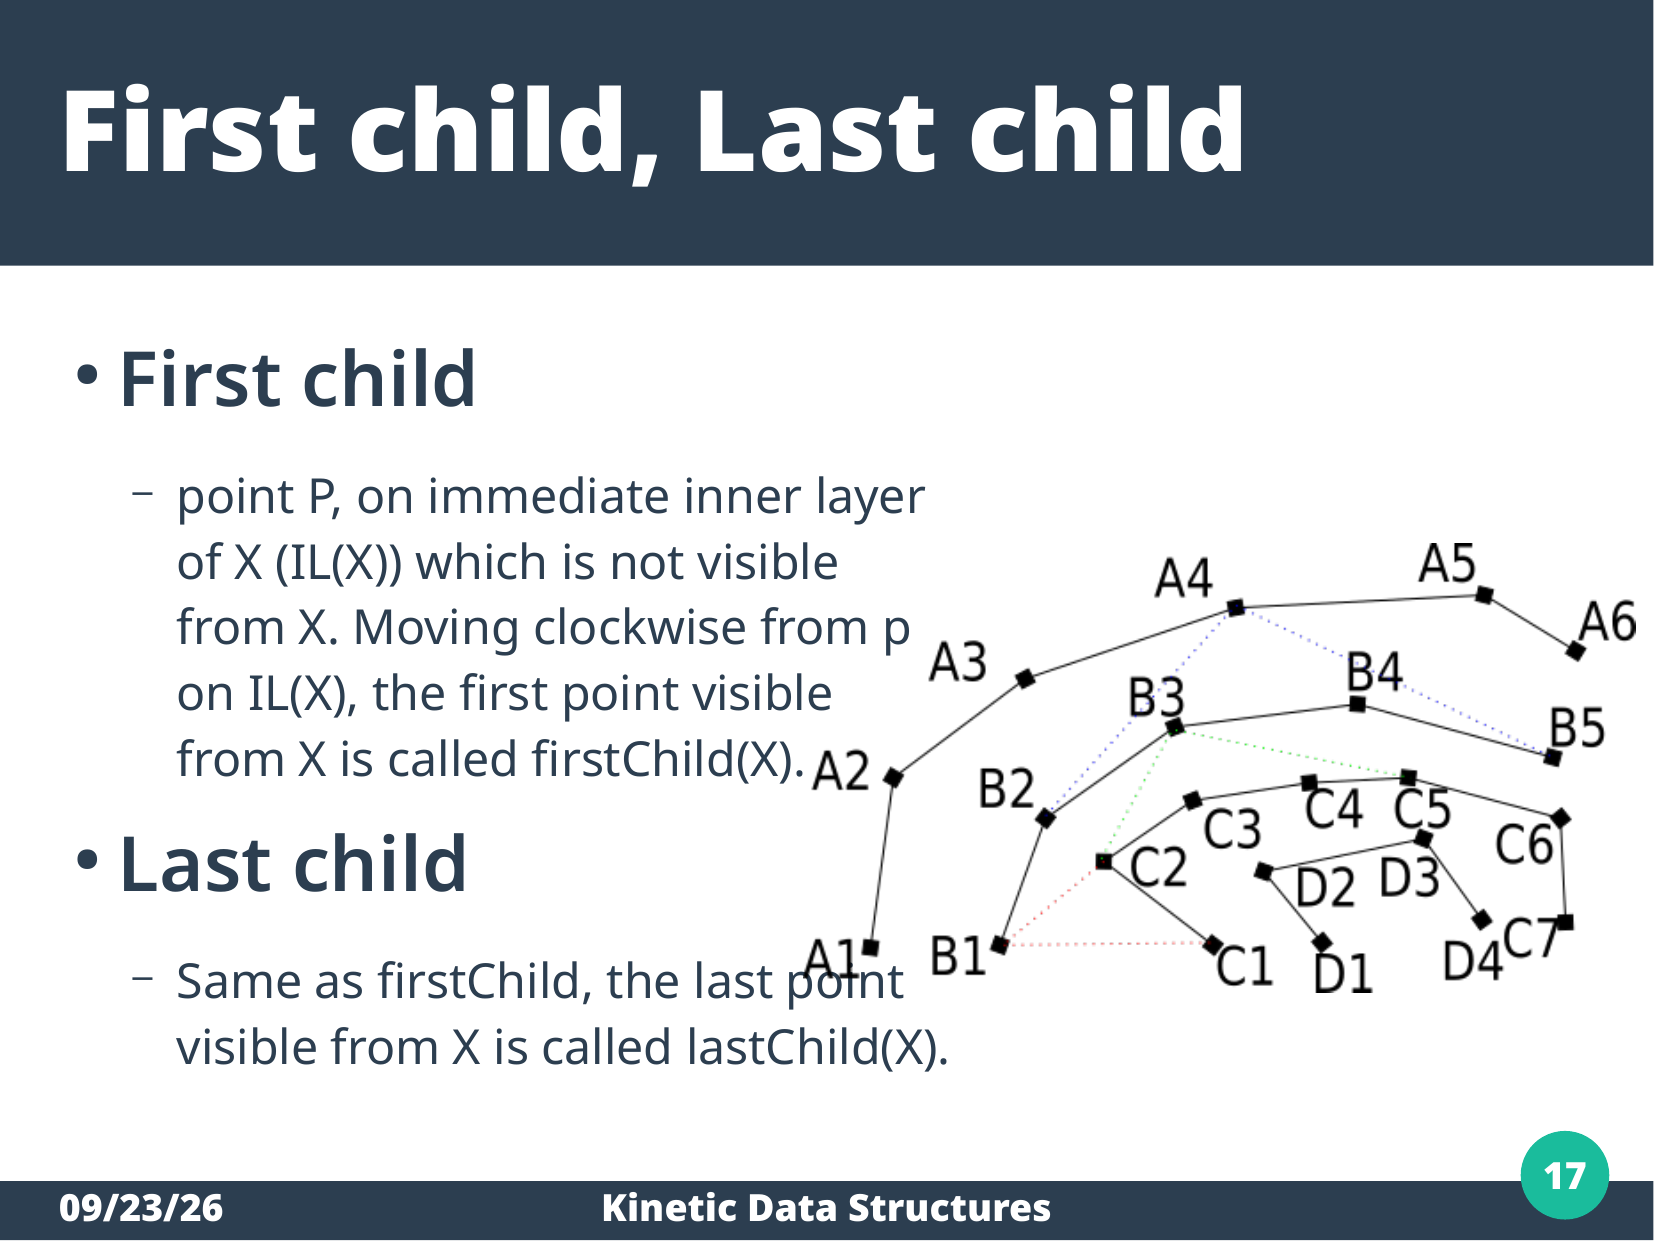

# First child, Last child
First child
point P, on immediate inner layer of X (IL(X)) which is not visible from X. Moving clockwise from p on IL(X), the first point visible from X is called firstChild(X).
Last child
Same as firstChild, the last point visible from X is called lastChild(X).
17
Kinetic Data Structures